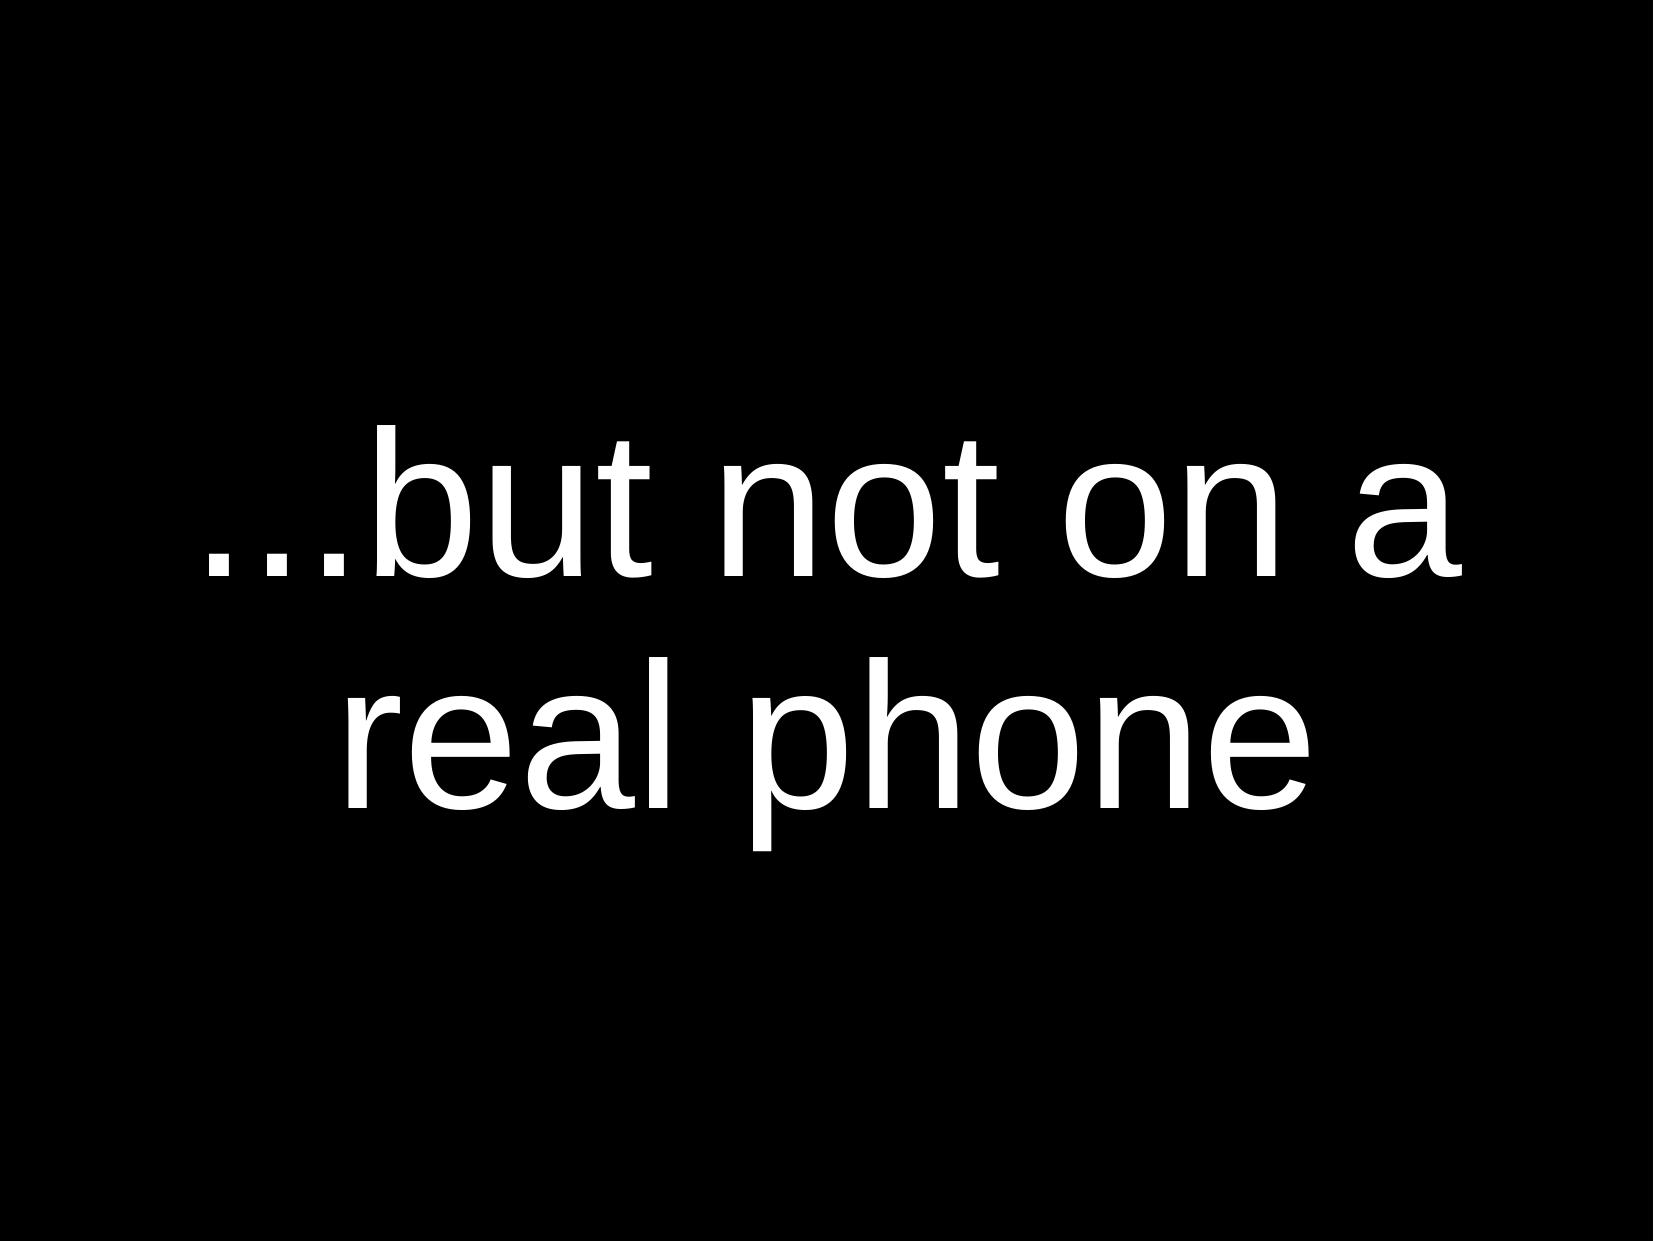

# ...but not on a real phone